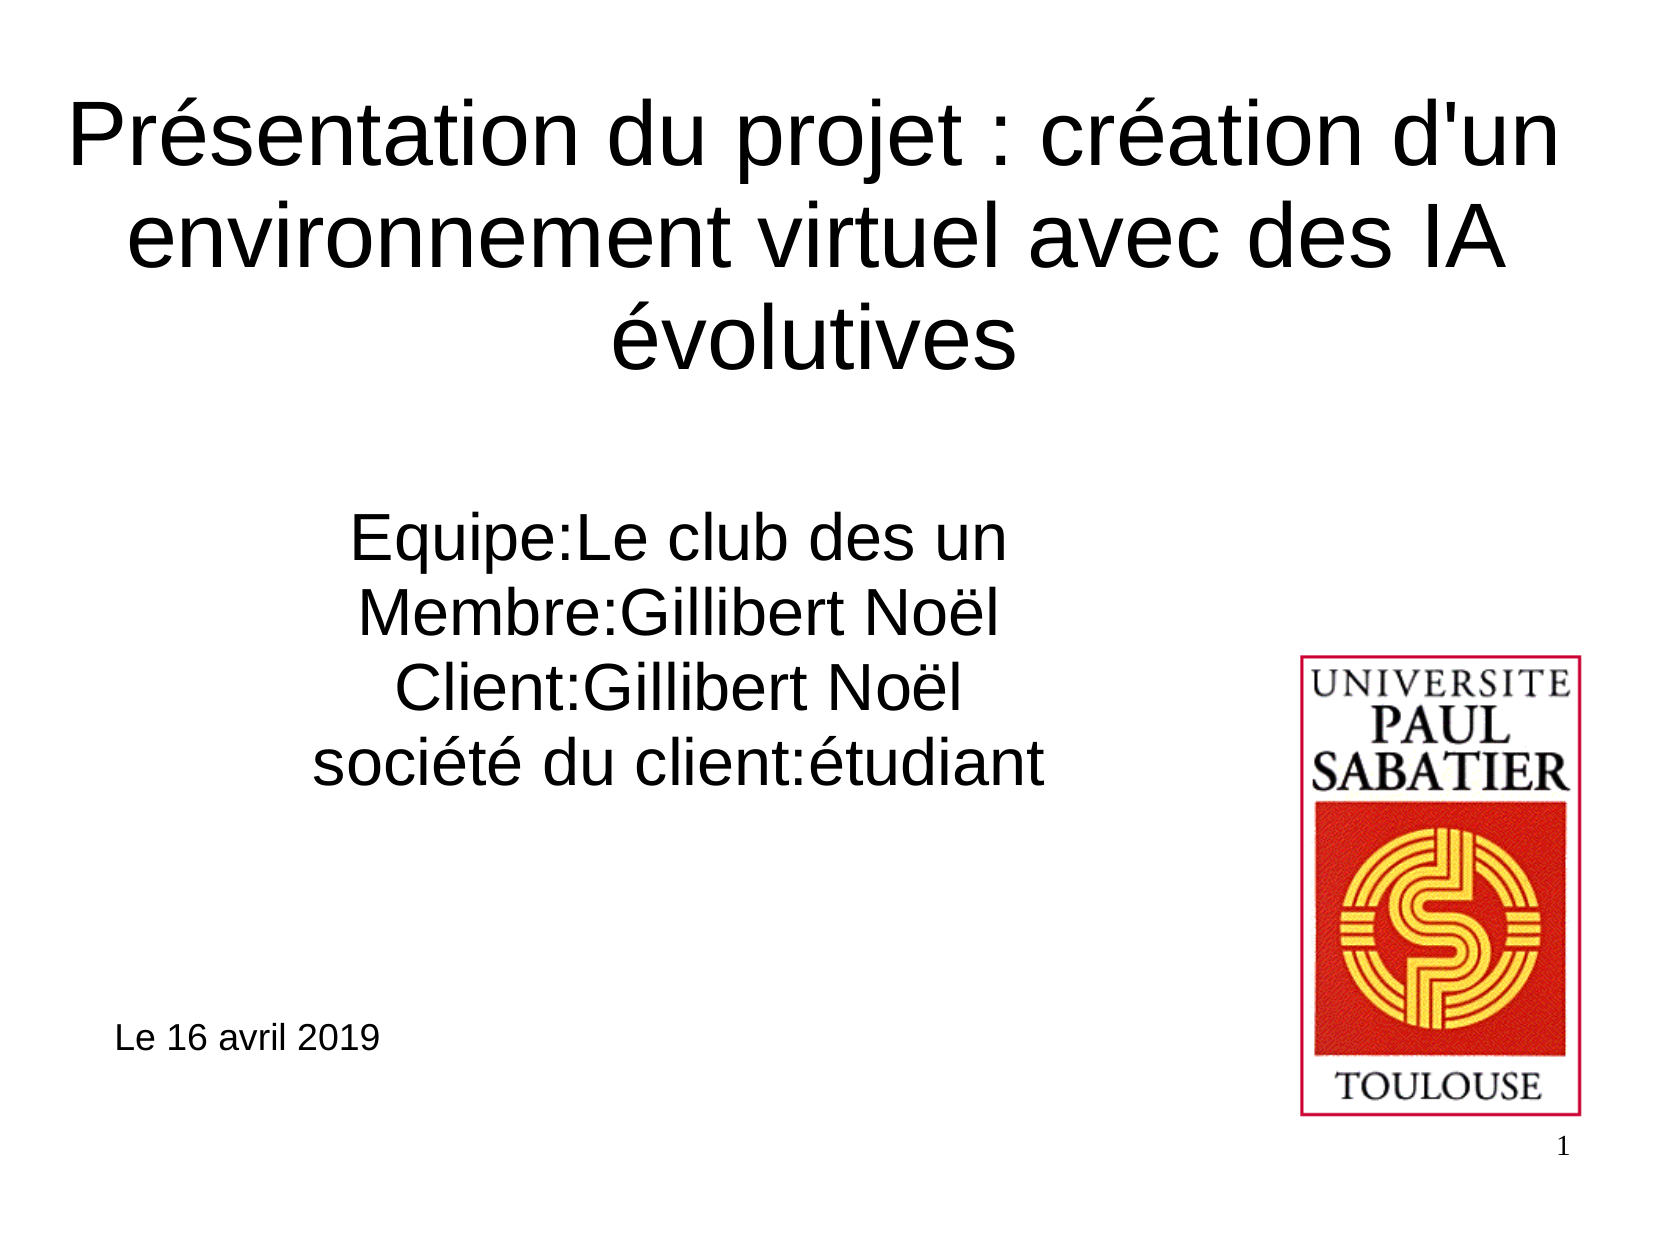

# Présentation du projet : création d'un environnement virtuel avec des IA évolutives
Equipe:Le club des un
Membre:Gillibert Noël
Client:Gillibert Noël
société du client:étudiant
Le 16 avril 2019
1